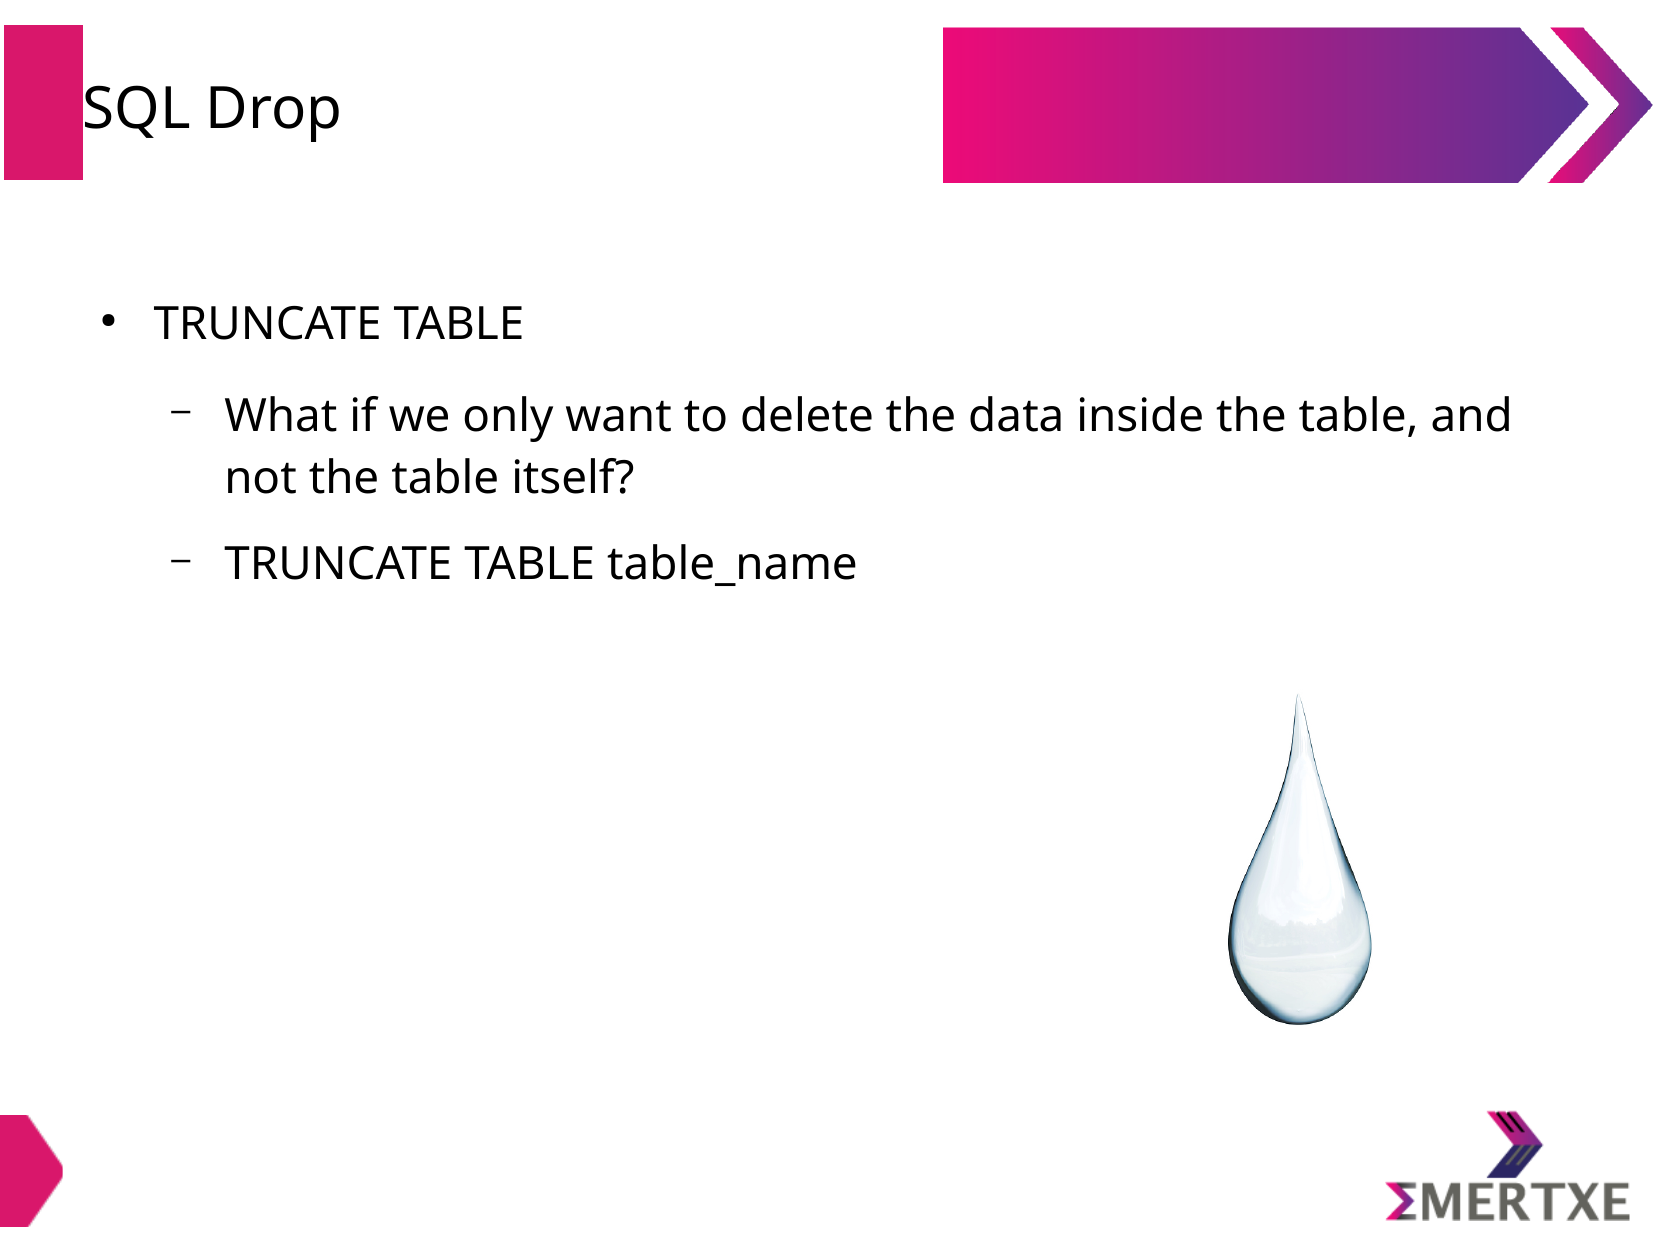

# SQL Drop
TRUNCATE TABLE
What if we only want to delete the data inside the table, and not the table itself?
TRUNCATE TABLE table_name